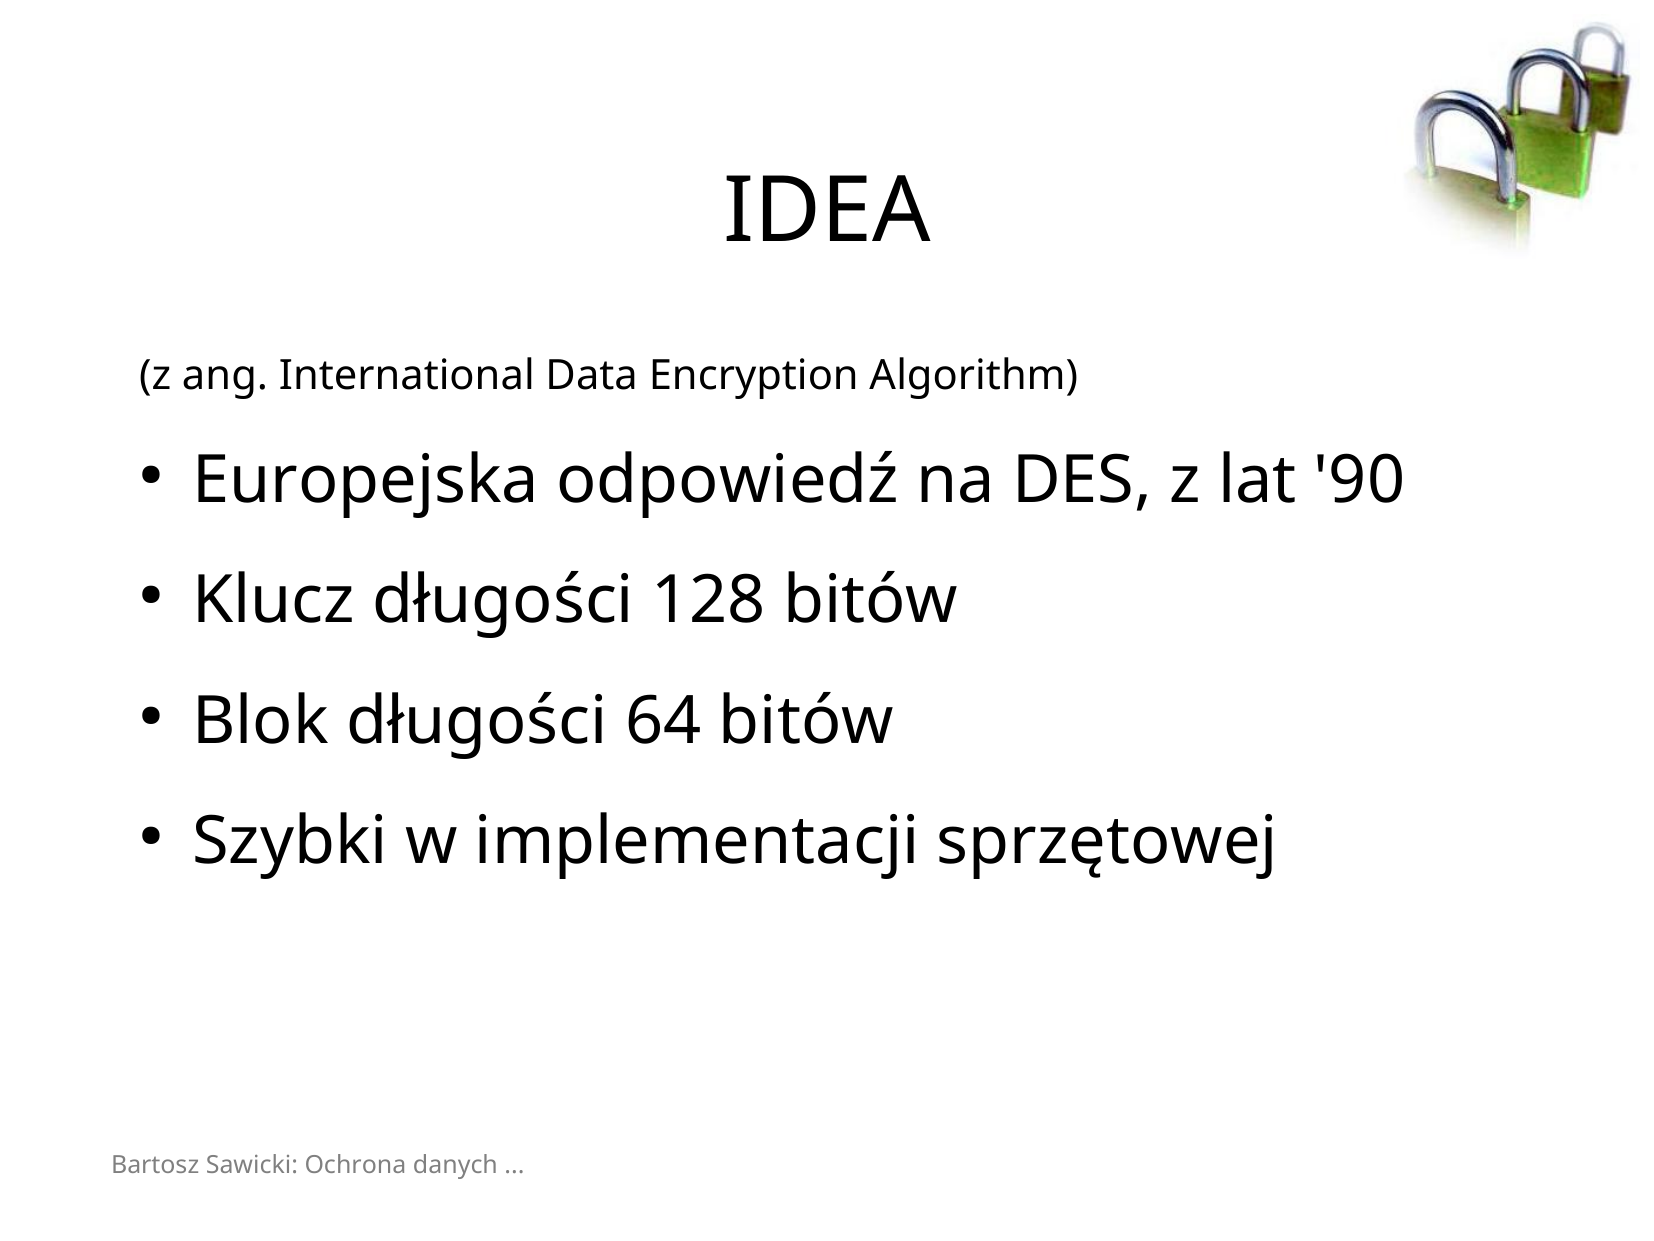

# IDEA
(z ang. International Data Encryption Algorithm)
Europejska odpowiedź na DES, z lat '90
Klucz długości 128 bitów
Blok długości 64 bitów
Szybki w implementacji sprzętowej